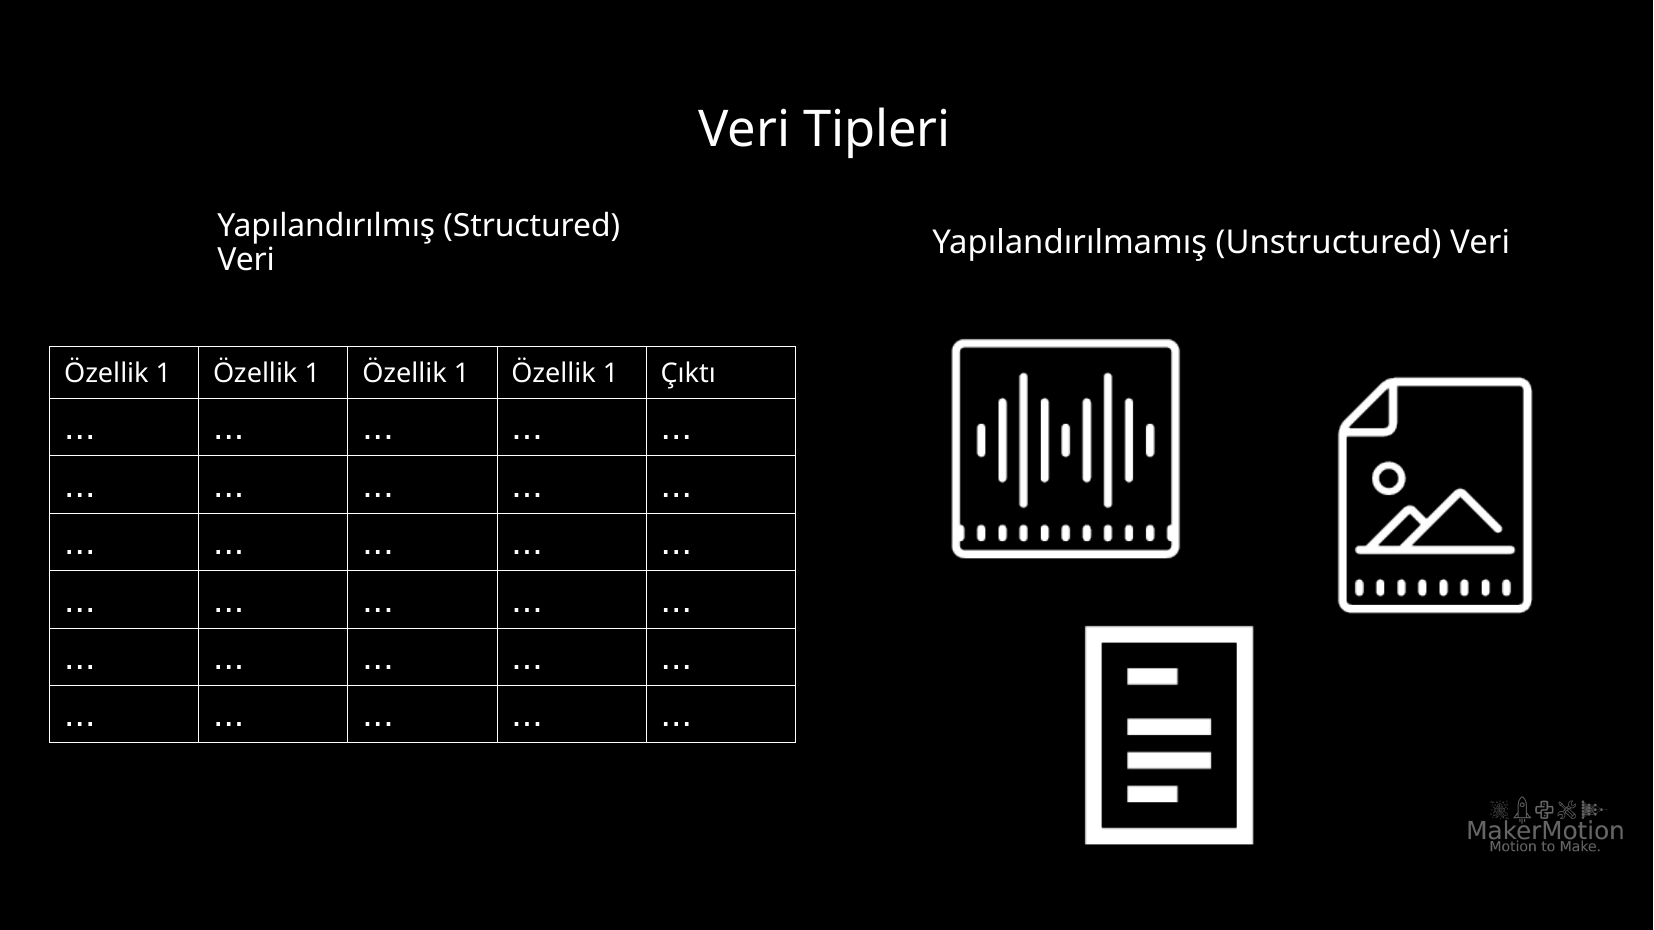

# Veri Tipleri
Yapılandırılmış (Structured) Veri
Yapılandırılmamış (Unstructured) Veri
| Özellik 1 | Özellik 1 | Özellik 1 | Özellik 1 | Çıktı |
| --- | --- | --- | --- | --- |
| ... | ... | ... | ... | ... |
| ... | ... | ... | ... | ... |
| ... | ... | ... | ... | ... |
| ... | ... | ... | ... | ... |
| ... | ... | ... | ... | ... |
| ... | ... | ... | ... | ... |